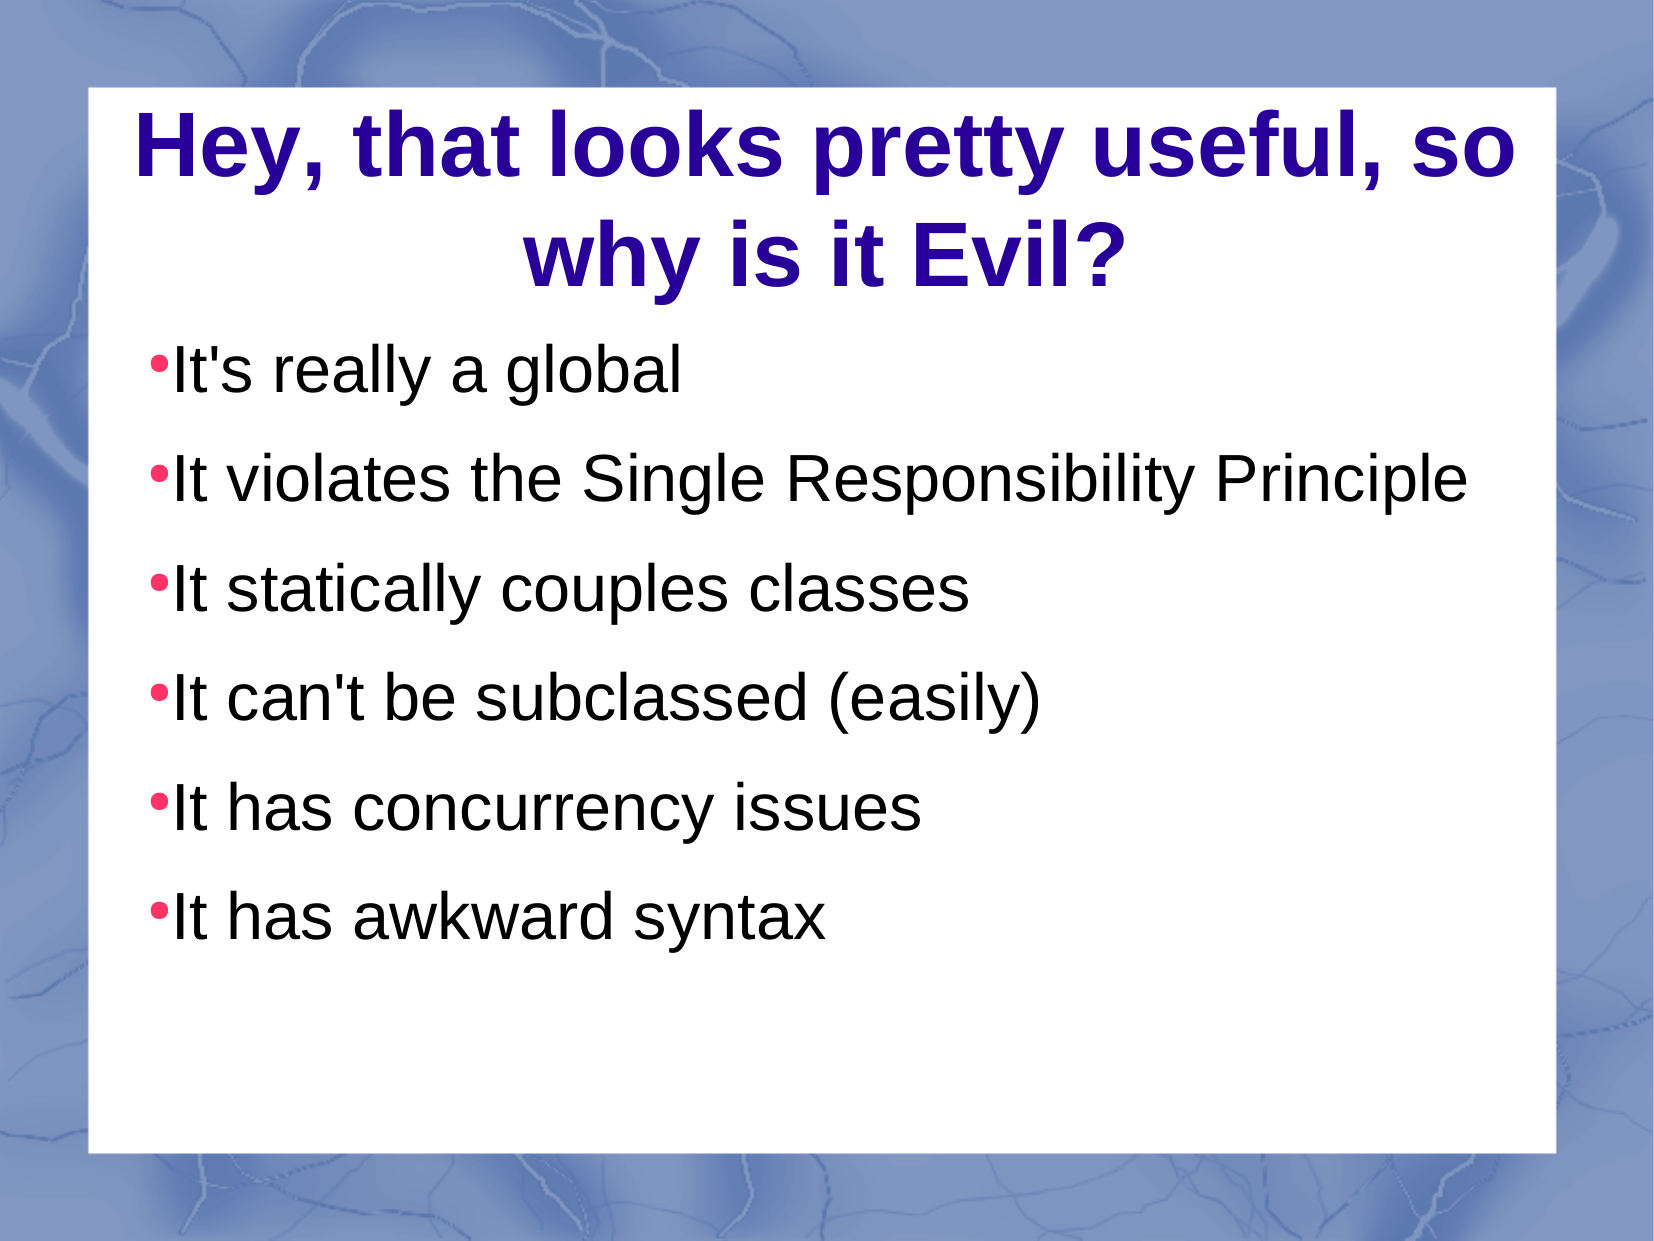

# Hey, that looks pretty useful, so why is it Evil?
It's really a global
It violates the Single Responsibility Principle
It statically couples classes
It can't be subclassed (easily)
It has concurrency issues
It has awkward syntax